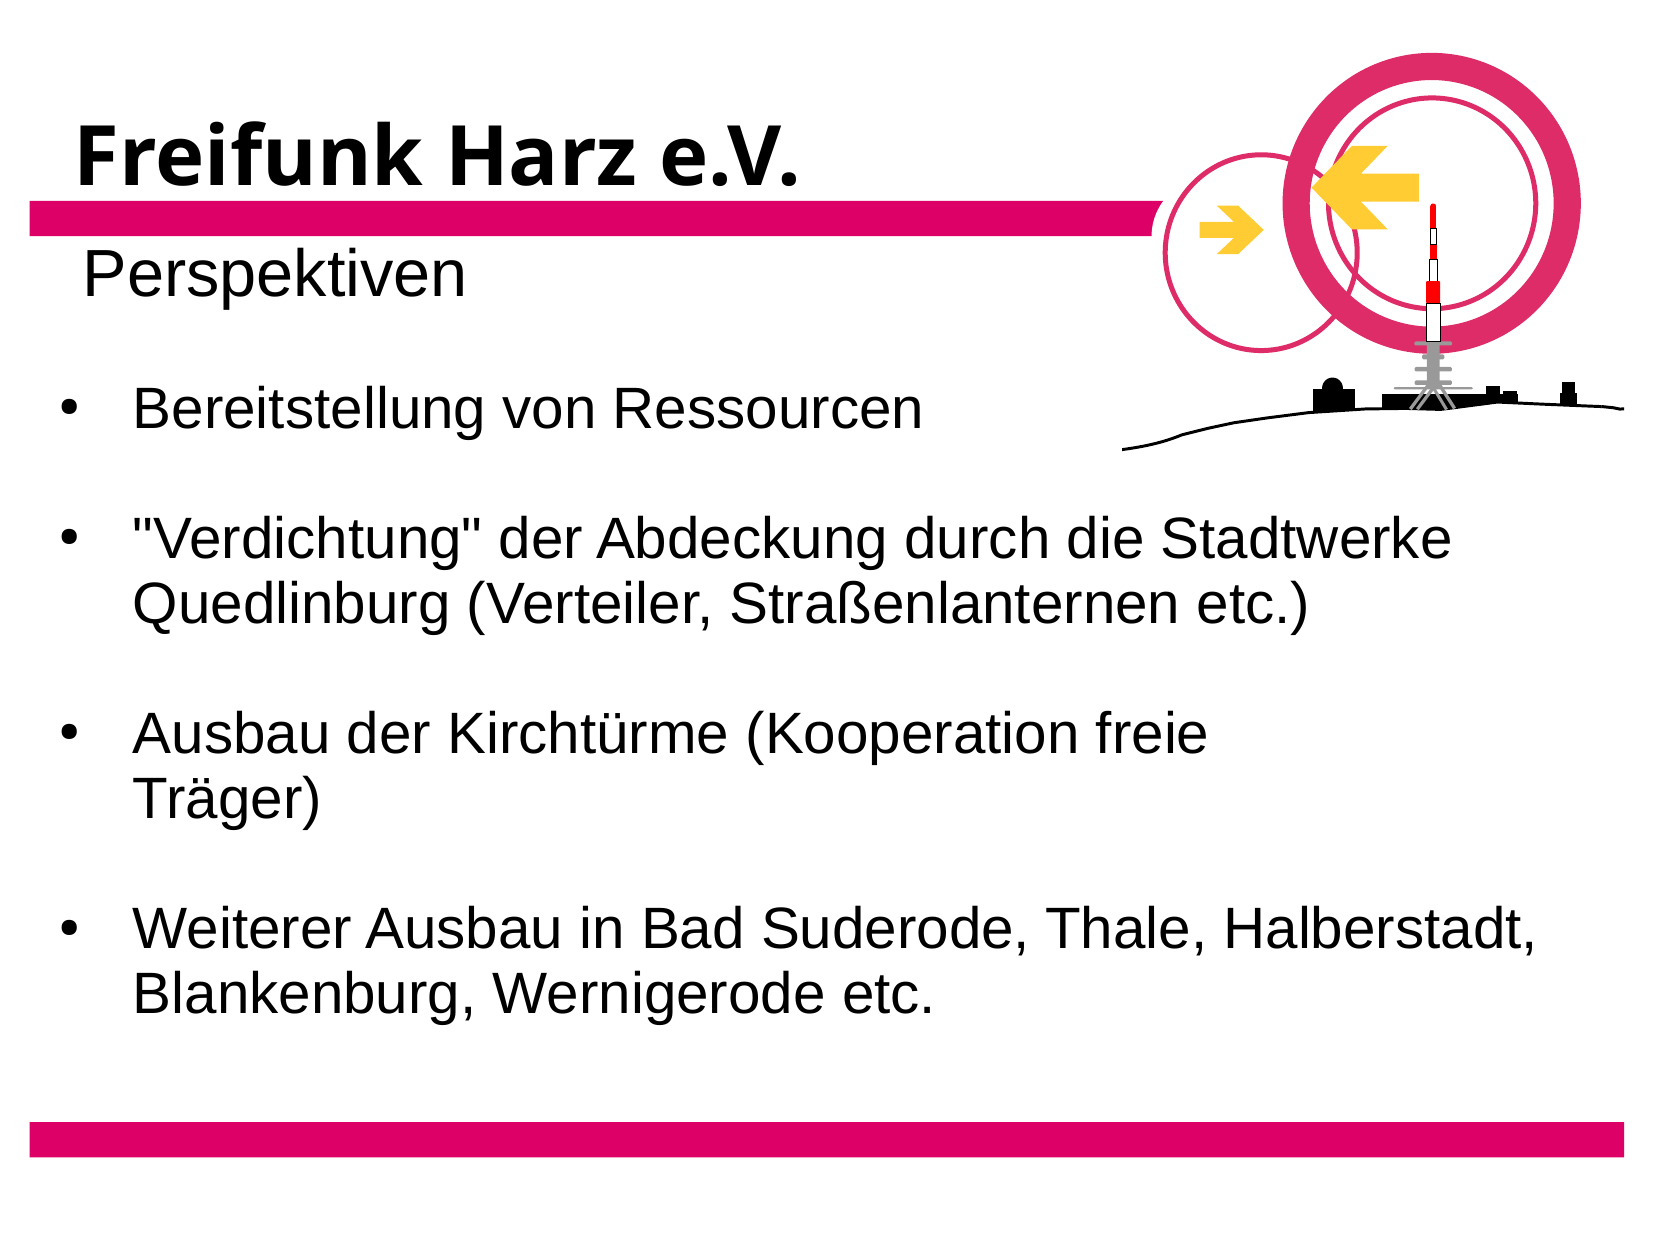

# Perspektiven
 	Bereitstellung von Ressourcen
 	"Verdichtung" der Abdeckung durch die Stadtwerke
	Quedlinburg (Verteiler, Straßenlanternen etc.)
 	Ausbau der Kirchtürme (Kooperation freie
	Träger)
 	Weiterer Ausbau in Bad Suderode, Thale, Halberstadt,
	Blankenburg, Wernigerode etc.